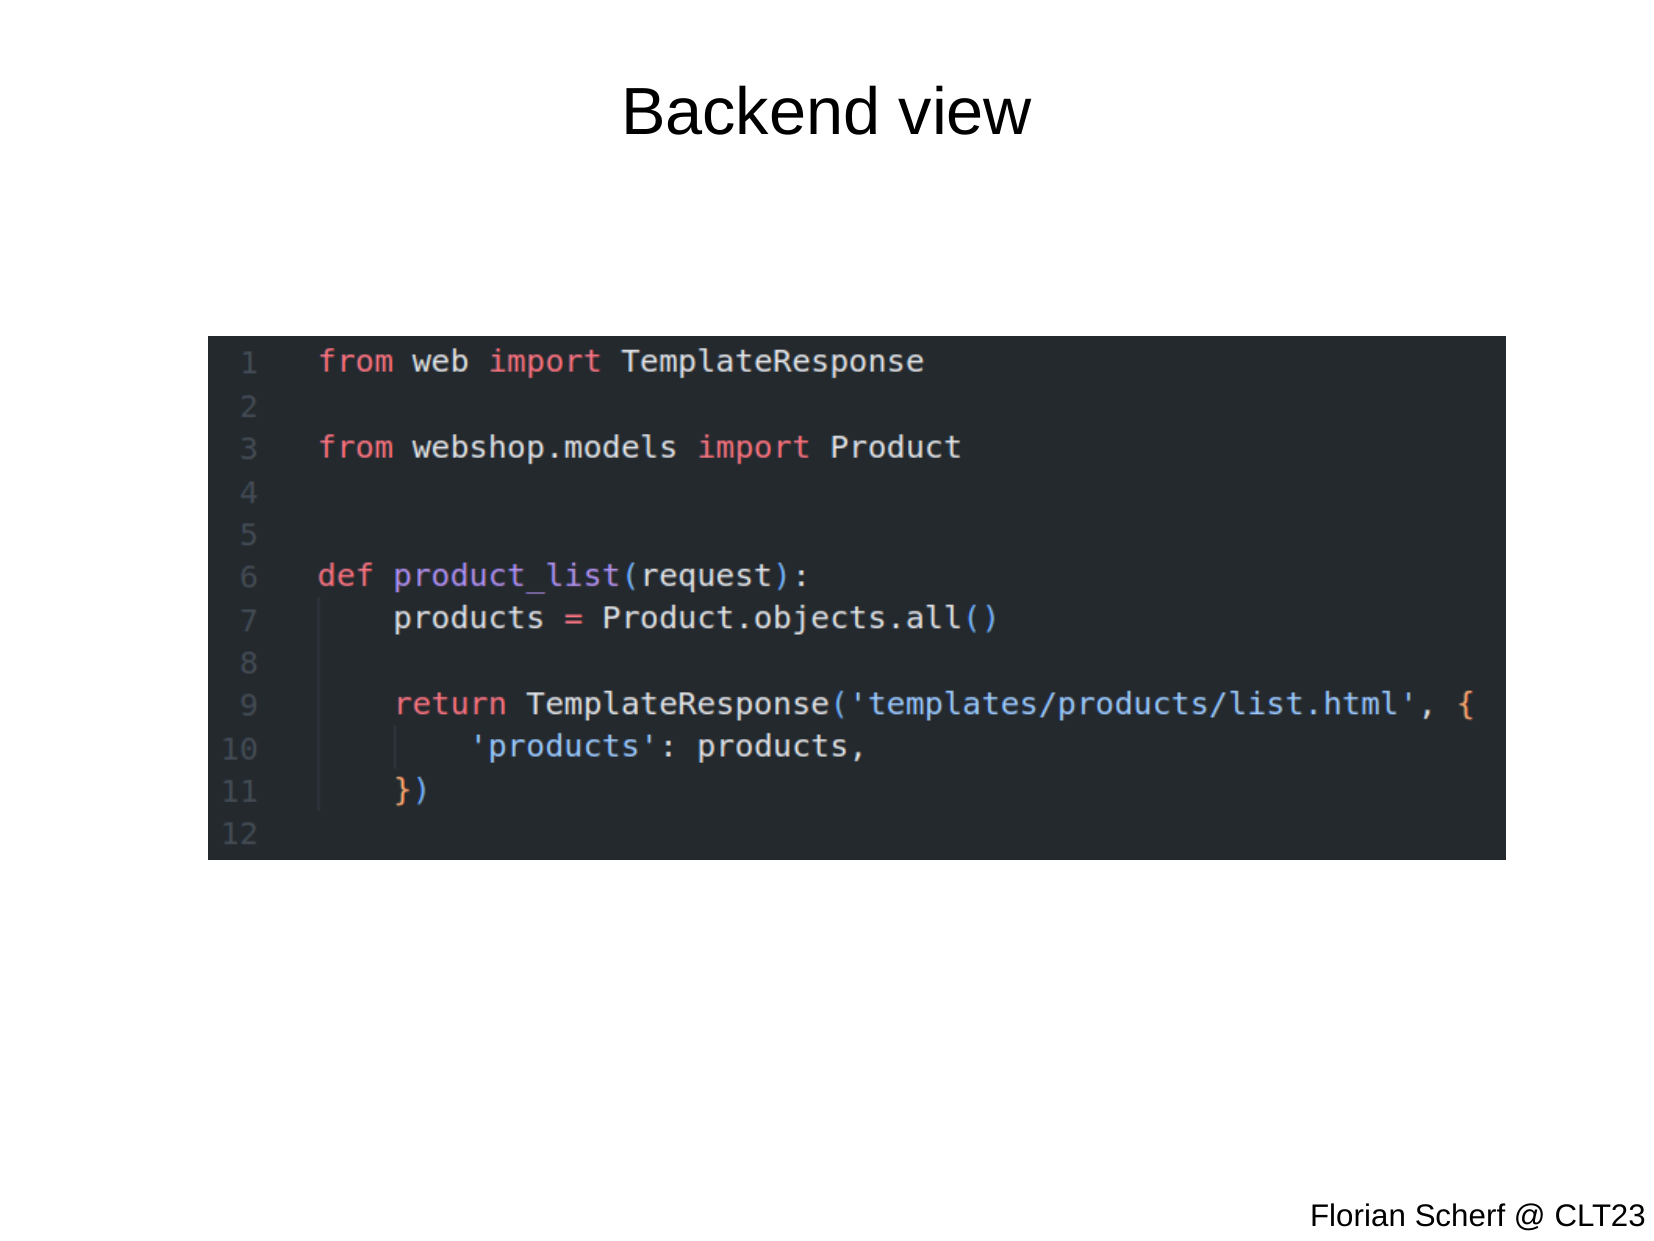

# Backend view
Florian Scherf @ CLT23